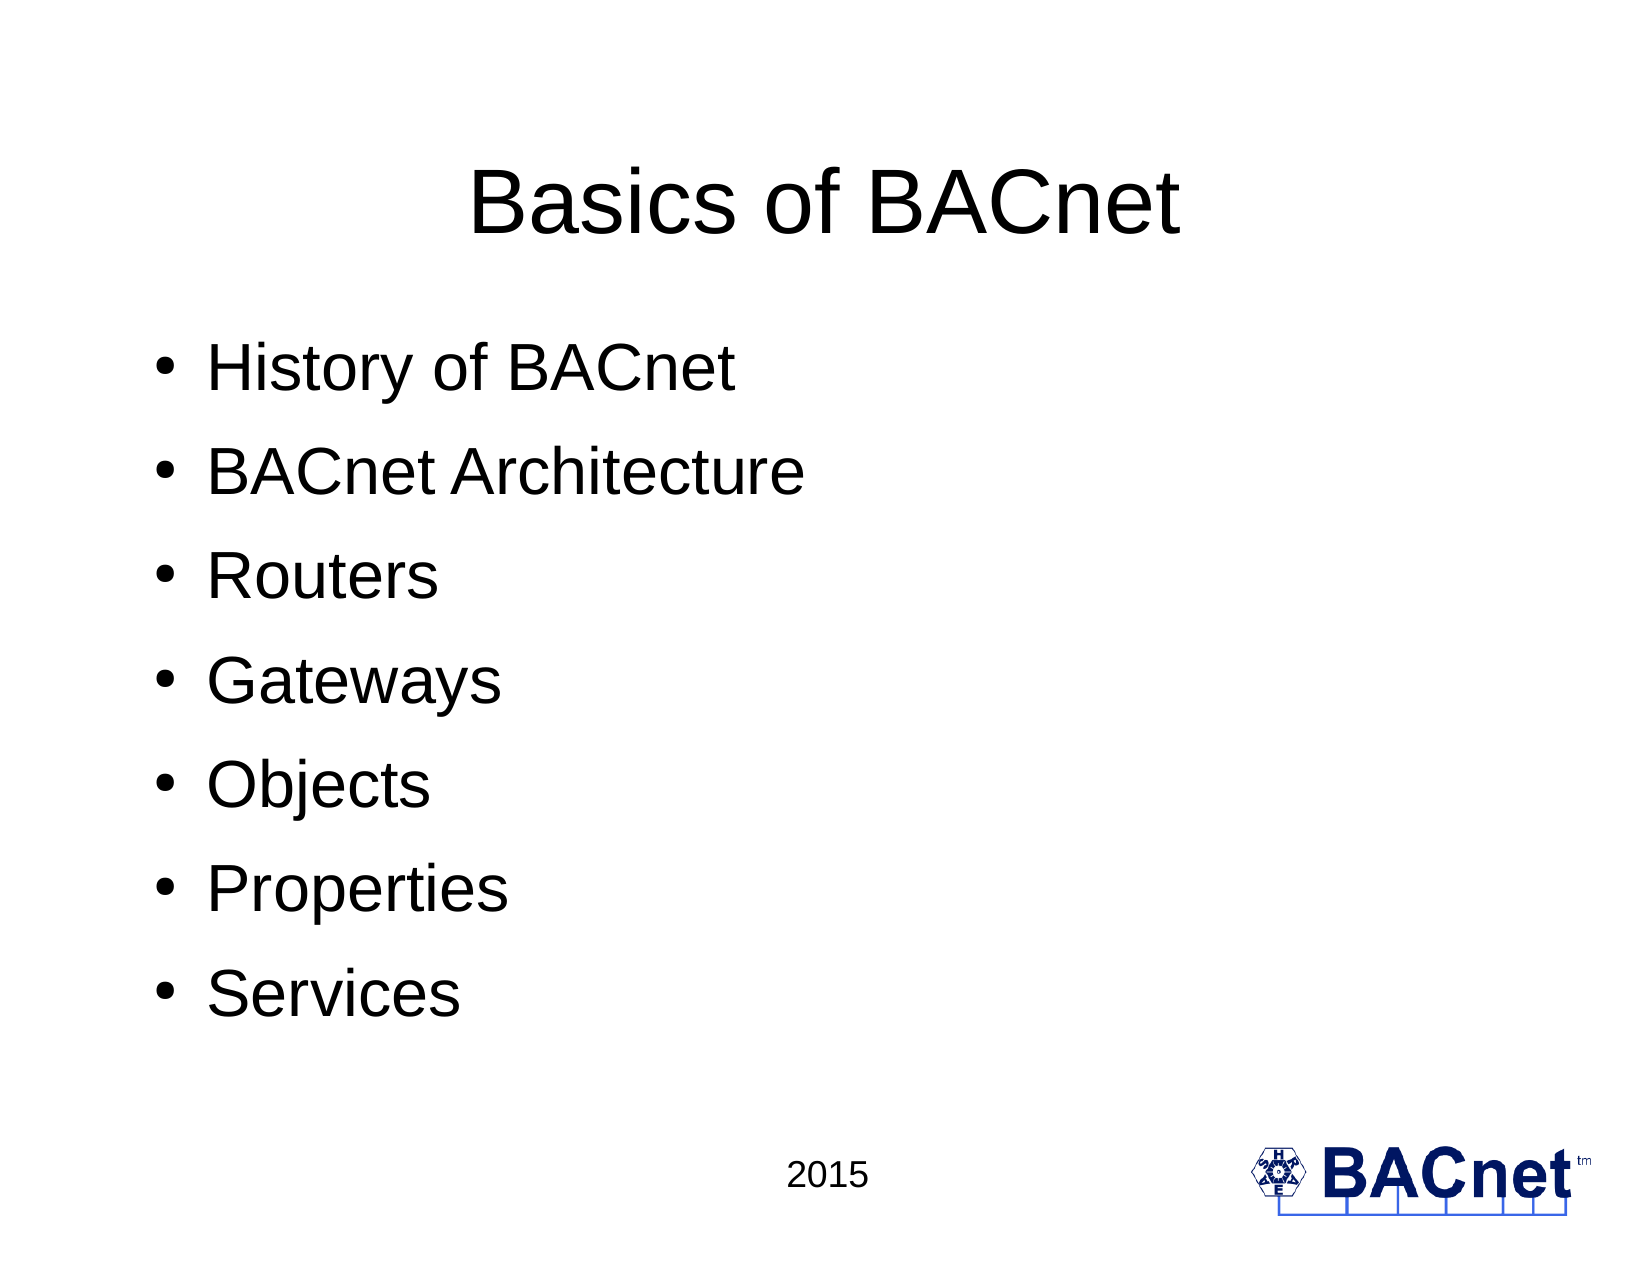

# Basics of BACnet
History of BACnet
BACnet Architecture
Routers
Gateways
Objects
Properties
Services
2015